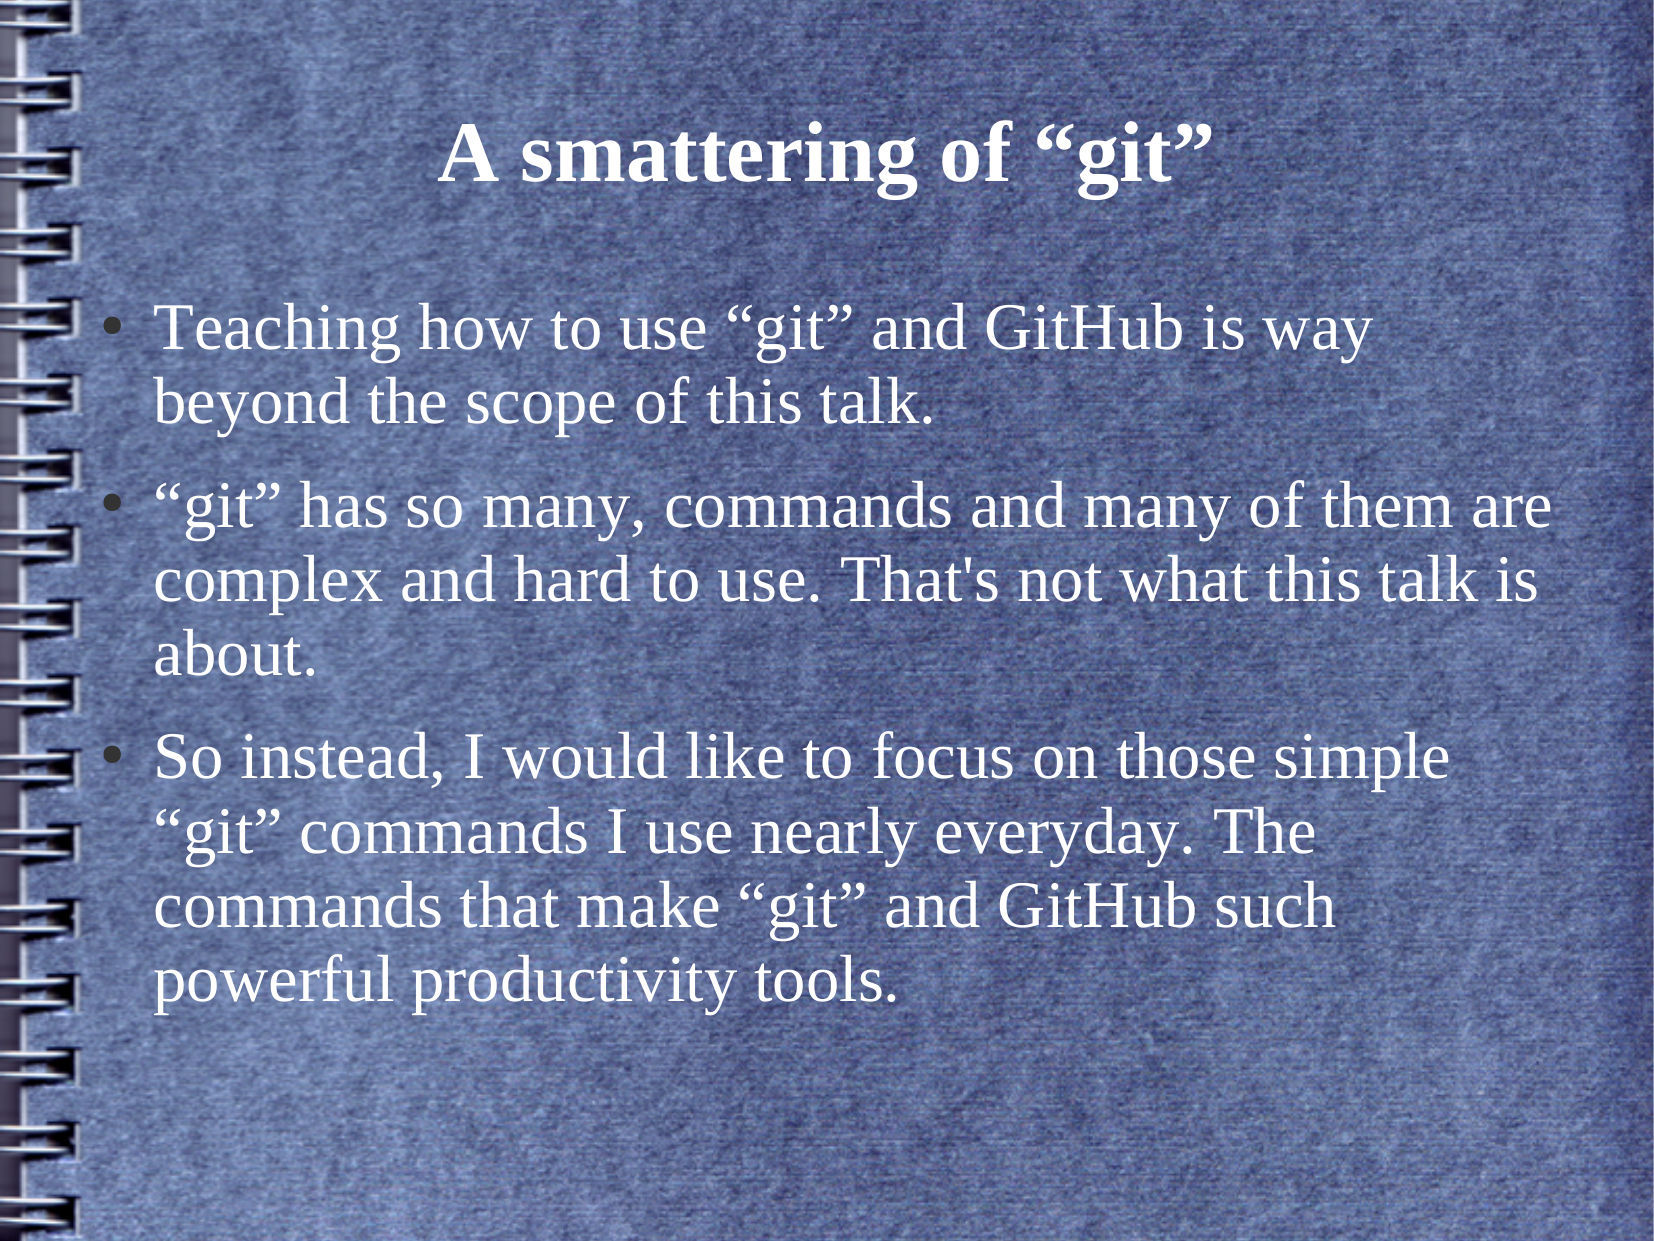

# A smattering of “git”
Teaching how to use “git” and GitHub is way beyond the scope of this talk.
“git” has so many, commands and many of them are complex and hard to use. That's not what this talk is about.
So instead, I would like to focus on those simple “git” commands I use nearly everyday. The commands that make “git” and GitHub such powerful productivity tools.